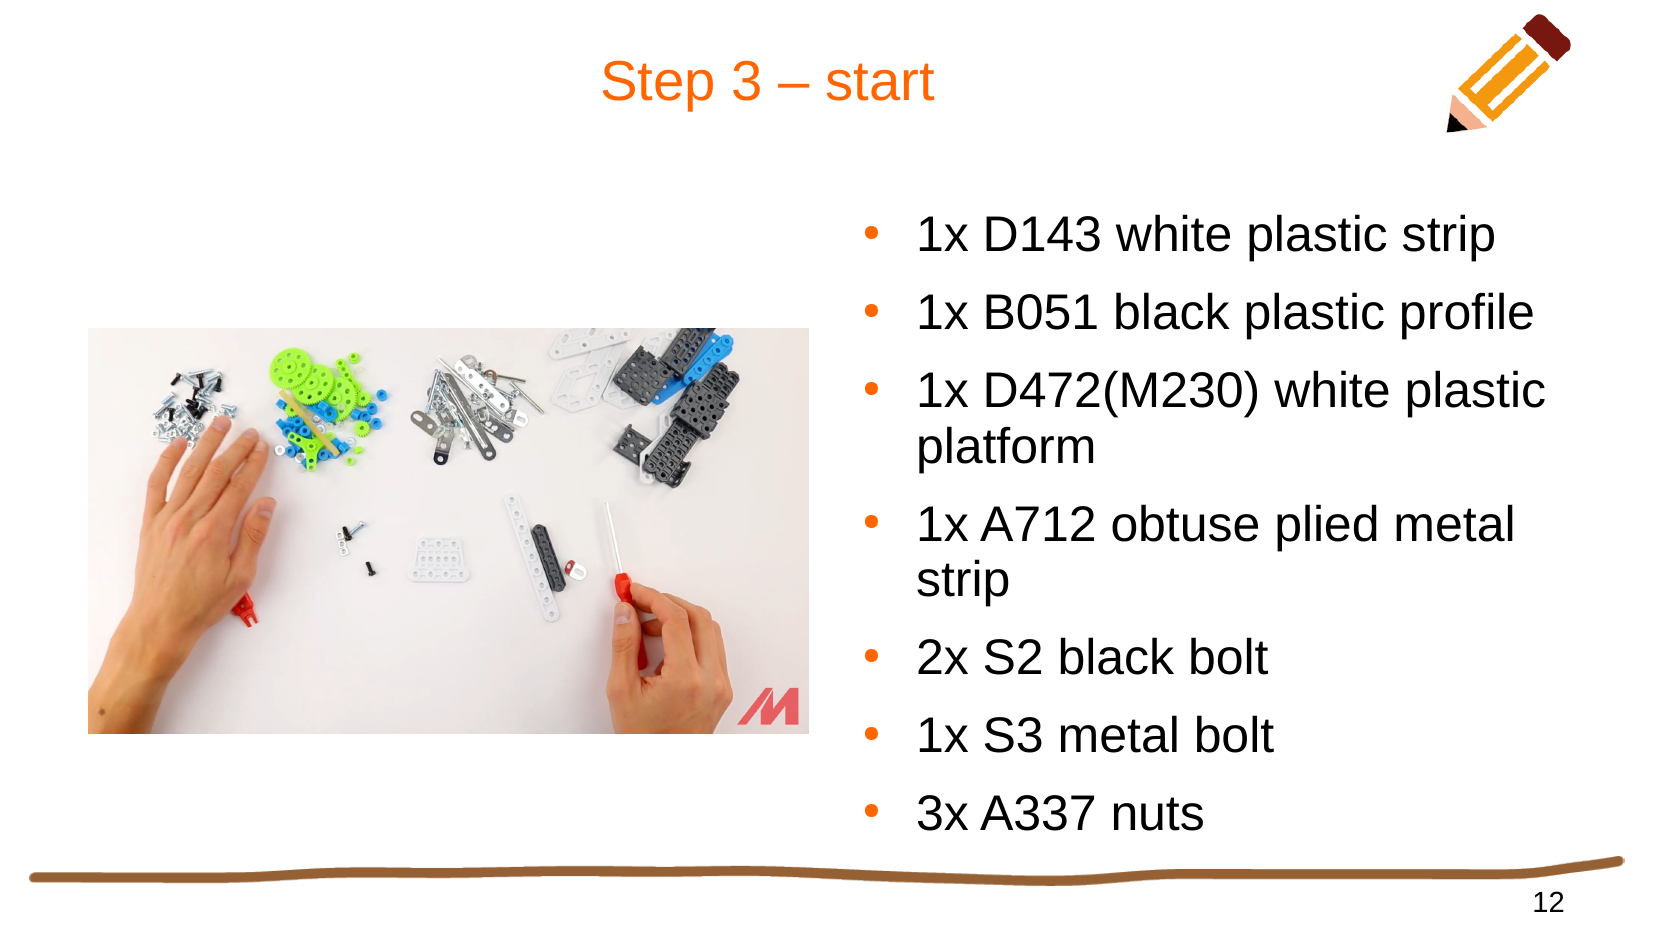

# Step 3 – start
1x D143 white plastic strip
1x B051 black plastic profile
1x D472(M230) white plastic platform
1x A712 obtuse plied metal strip
2x S2 black bolt
1x S3 metal bolt
3x A337 nuts
12